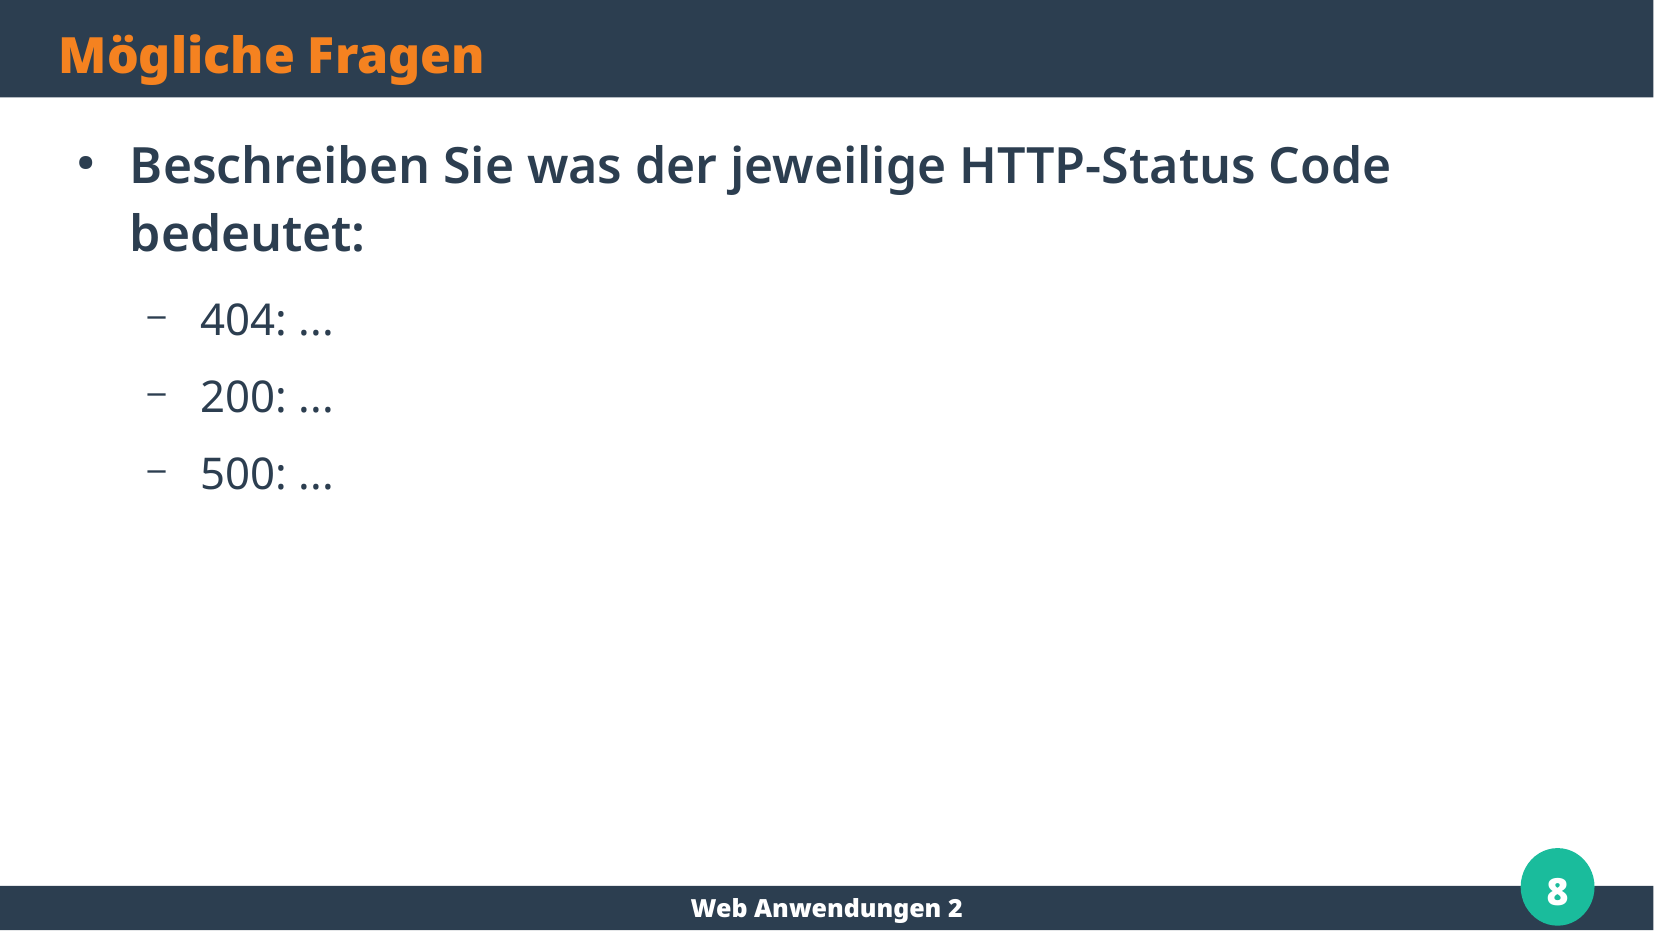

# Mögliche Fragen
Beschreiben Sie was der jeweilige HTTP-Status Code bedeutet:
404: ...
200: ...
500: ...
8